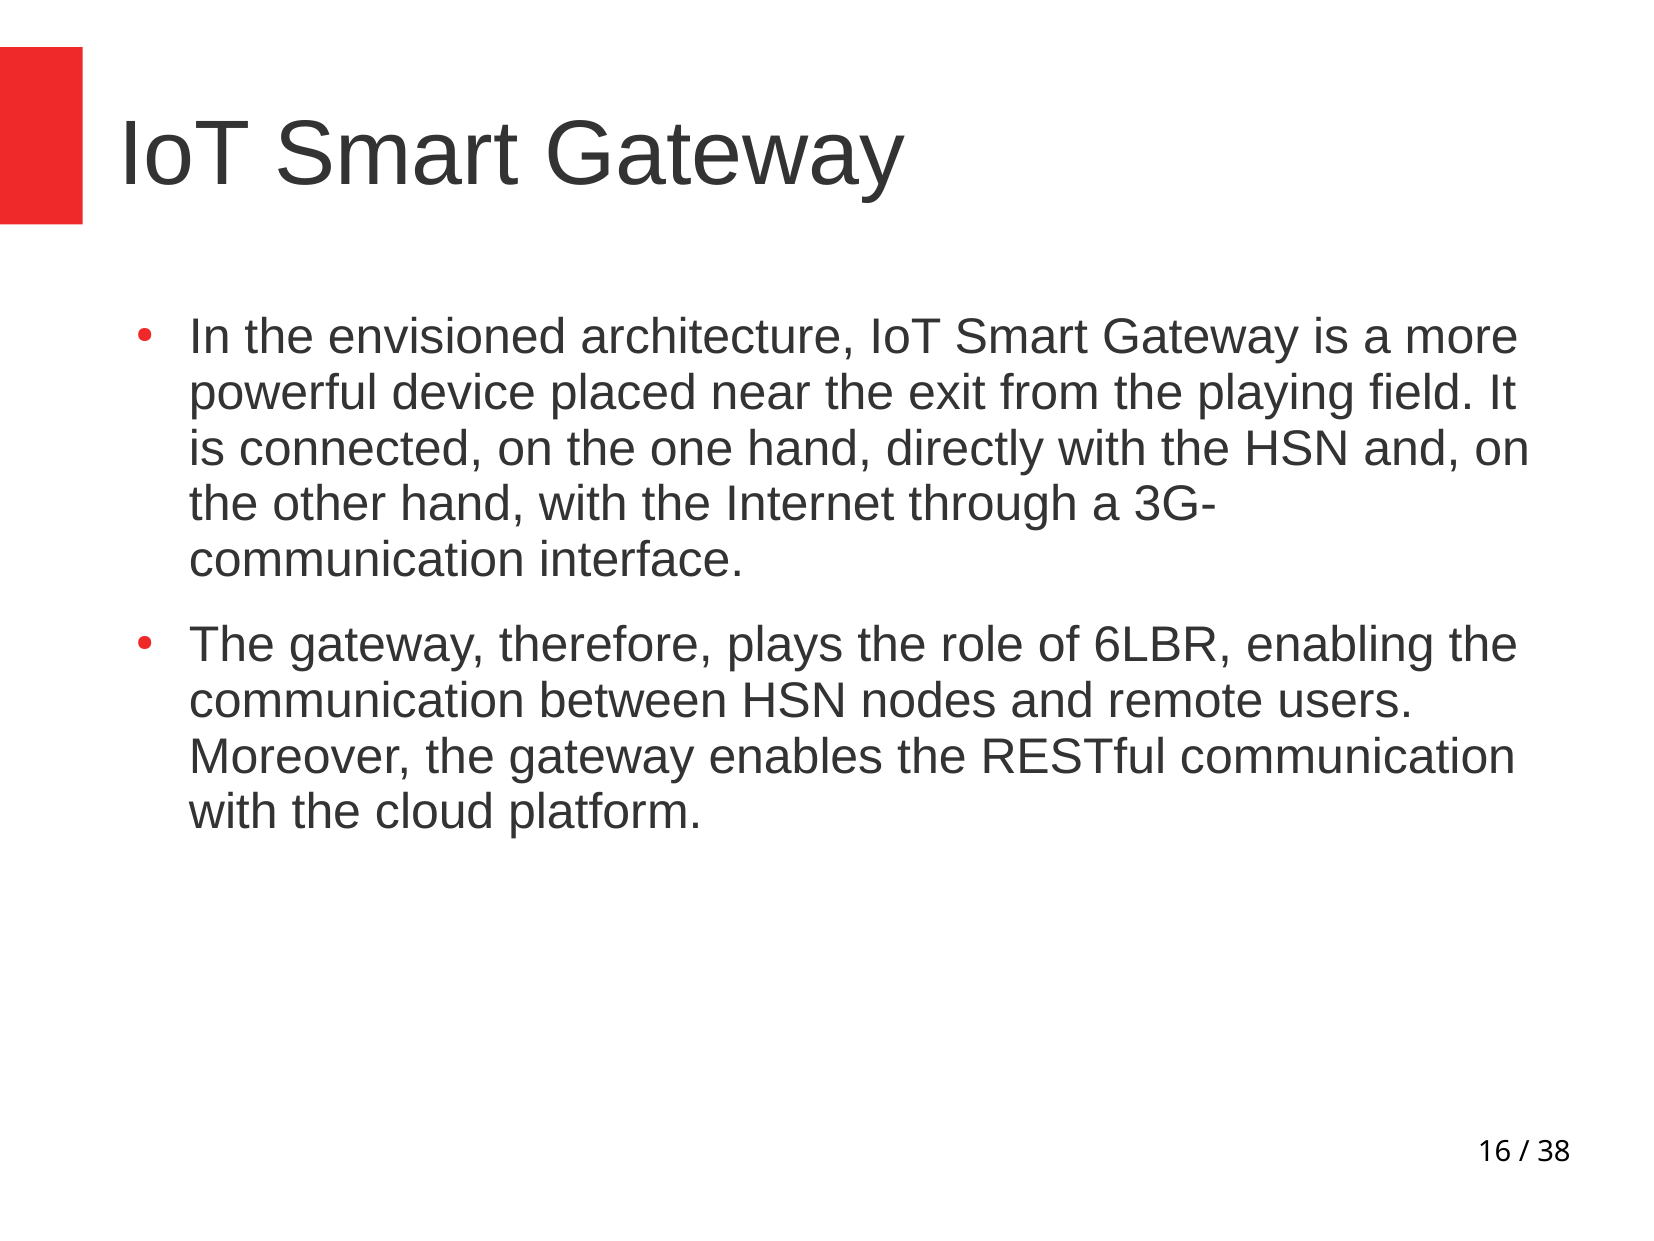

# IoT Smart Gateway
In the envisioned architecture, IoT Smart Gateway is a more powerful device placed near the exit from the playing field. It is connected, on the one hand, directly with the HSN and, on the other hand, with the Internet through a 3G-communication interface.
The gateway, therefore, plays the role of 6LBR, enabling the communication between HSN nodes and remote users. Moreover, the gateway enables the RESTful communication with the cloud platform.
16